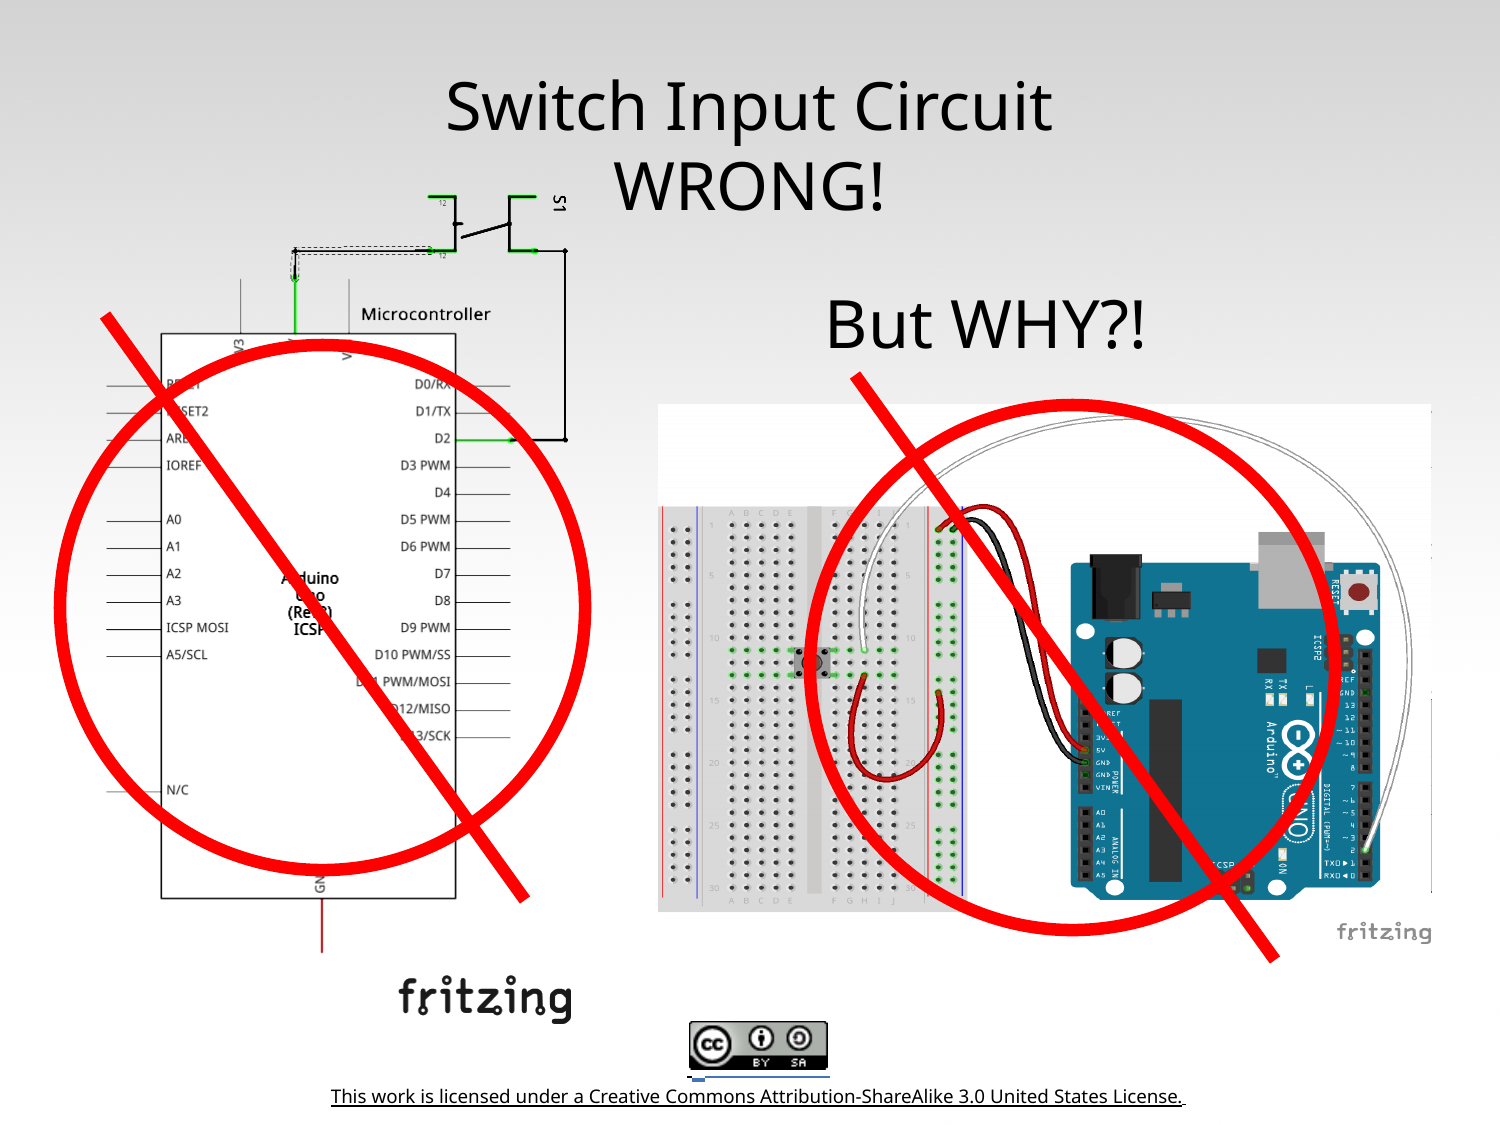

# Switch Input Circuit WRONG!
But WHY?!